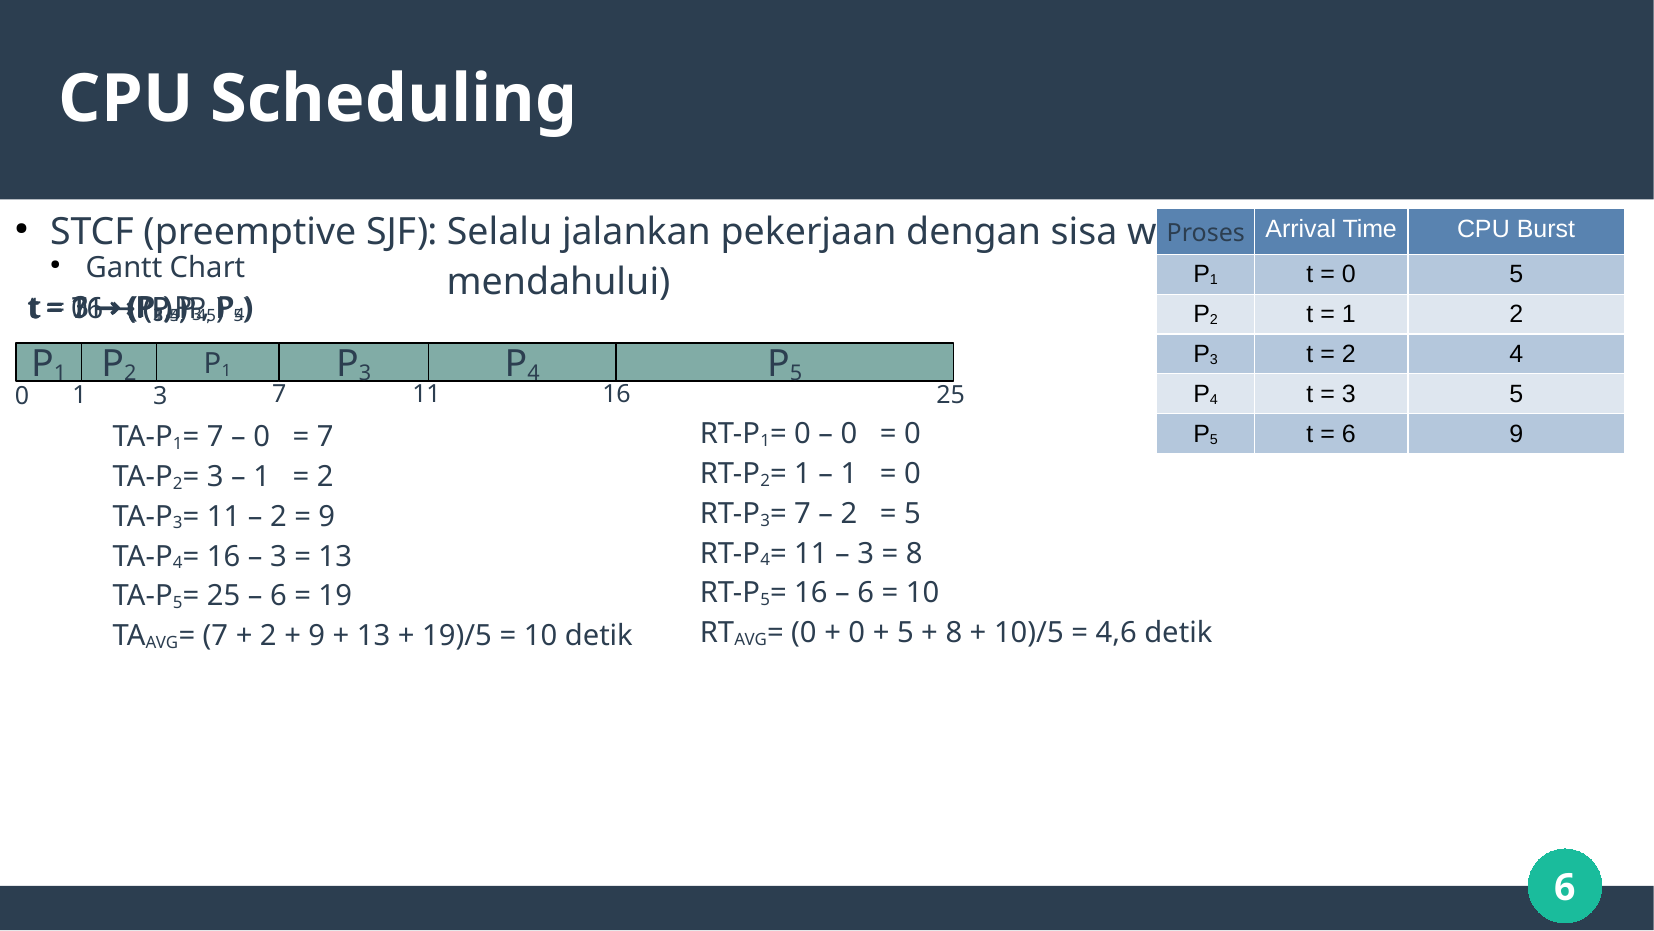

# CPU Scheduling
STCF (preemptive SJF)
: Selalu jalankan pekerjaan dengan sisa waktu terpendek (boleh mendahului)
| Proses | Arrival Time | CPU Burst |
| --- | --- | --- |
| P1 | t = 0 | 5 |
| P2 | t = 1 | 2 |
| P3 | t = 2 | 4 |
| P4 | t = 3 | 5 |
| P5 | t = 6 | 9 |
Gantt Chart
t = 3 → (P1, P3, P4)
t = 1 → (P2)
t = 11 → (P4, P5)
t = 16 → (P5)
t = 0 → (P1)
t = 7 → (P3, P4, P5)
P1
P2
P1
P3
P4
P5
7
11
16
1
25
3
0
	RT-P1= 0 – 0 = 0
	RT-P2= 1 – 1 = 0
	RT-P3= 7 – 2 = 5
	RT-P4= 11 – 3 = 8
	RT-P5= 16 – 6 = 10
	RTAVG= (0 + 0 + 5 + 8 + 10)/5 = 4,6 detik
	TA-P1= 7 – 0 = 7
	TA-P2= 3 – 1 = 2
	TA-P3= 11 – 2 = 9
	TA-P4= 16 – 3 = 13
	TA-P5= 25 – 6 = 19
	TAAVG= (7 + 2 + 9 + 13 + 19)/5 = 10 detik
6